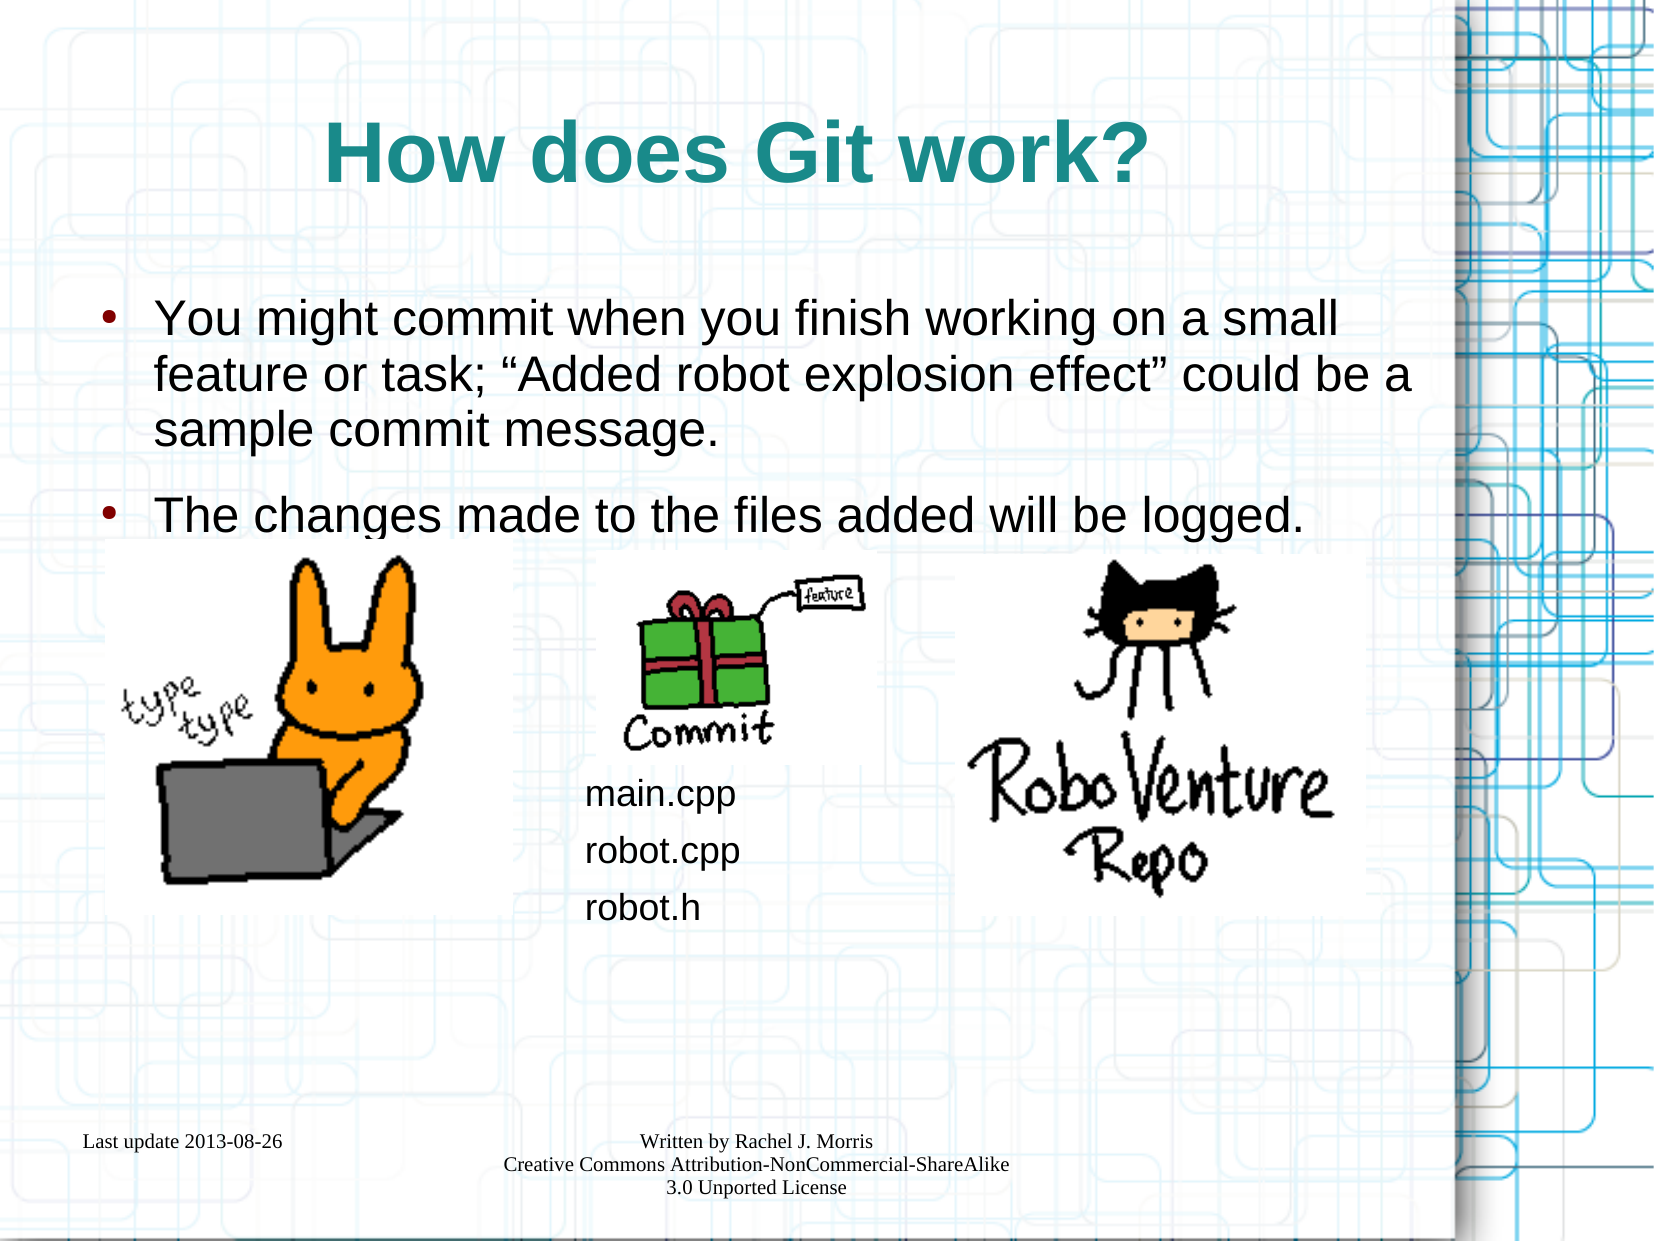

# How does Git work?
You might commit when you finish working on a small feature or task; “Added robot explosion effect” could be a sample commit message.
The changes made to the files added will be logged.
main.cpp
robot.cpp
robot.h